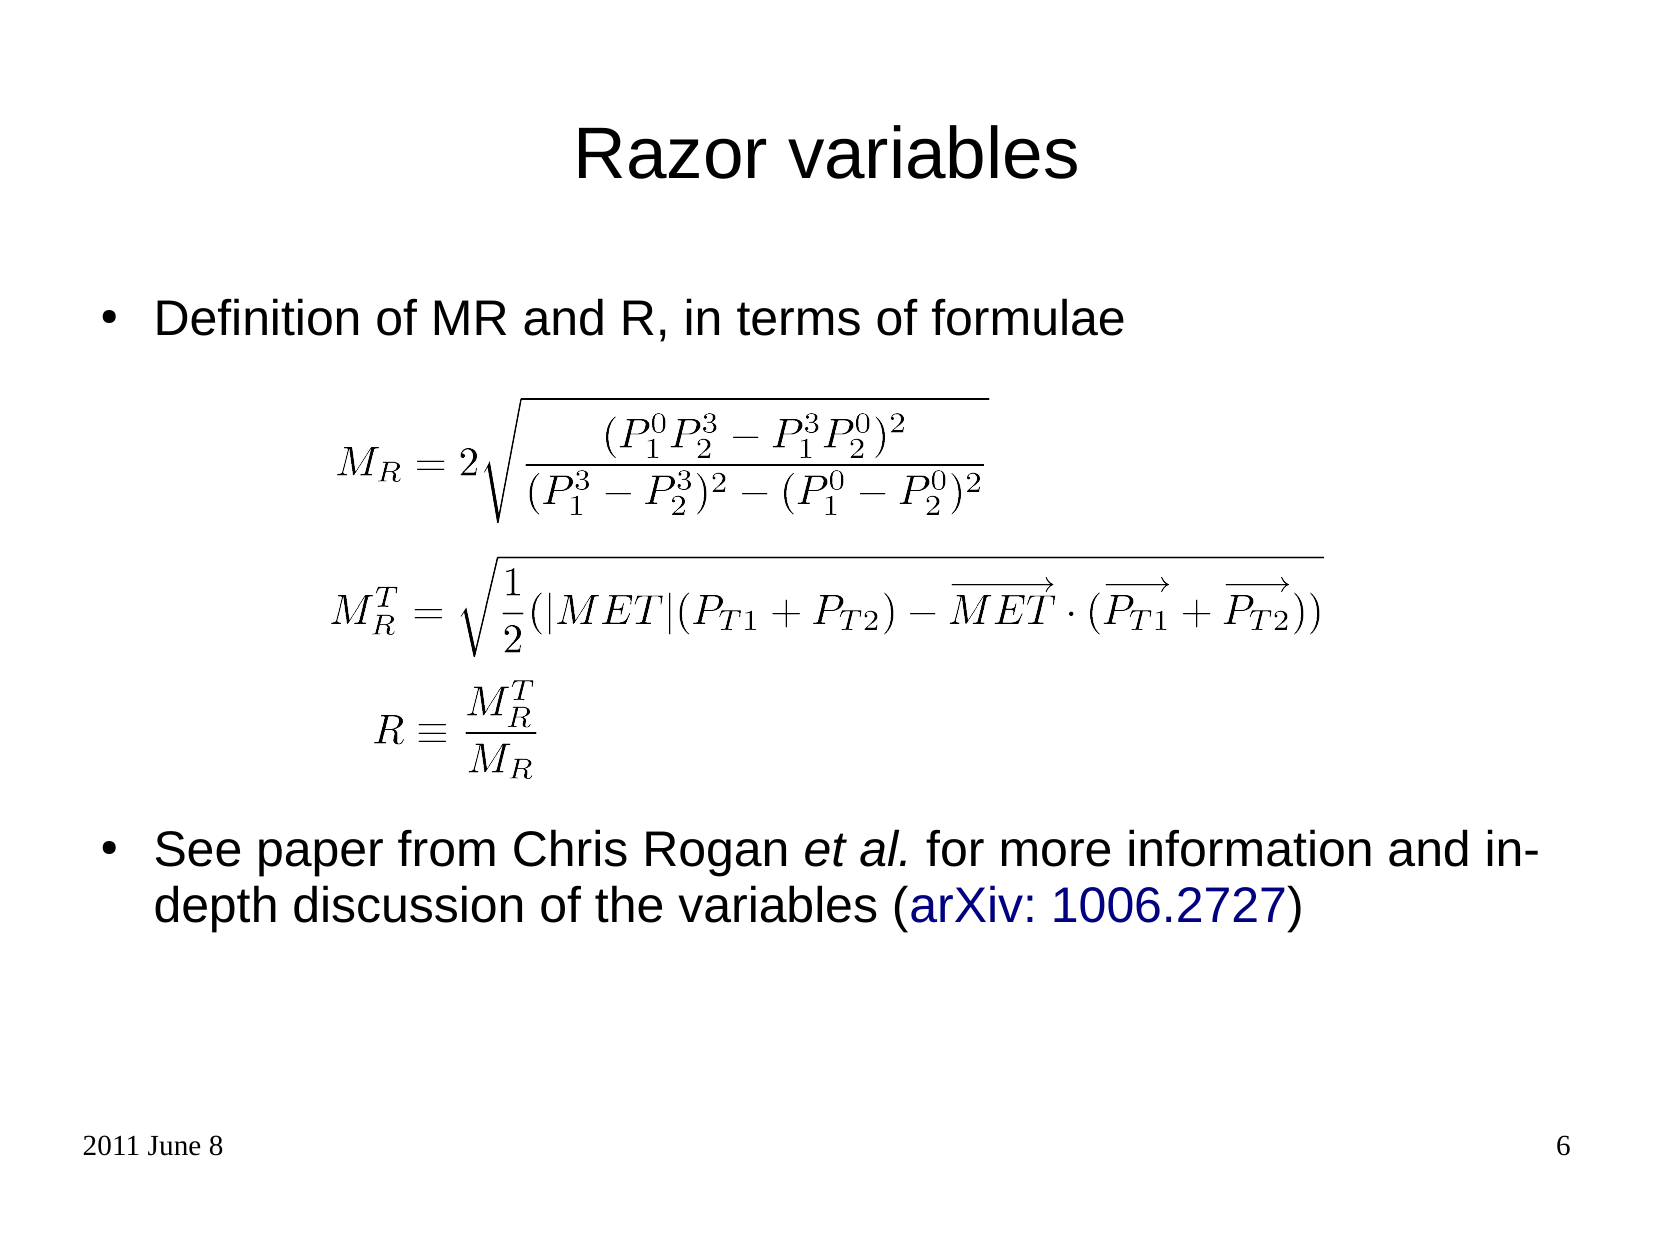

# Razor variables
Definition of MR and R, in terms of formulae
See paper from Chris Rogan et al. for more information and in-depth discussion of the variables (arXiv: 1006.2727)
2011 June 8
6